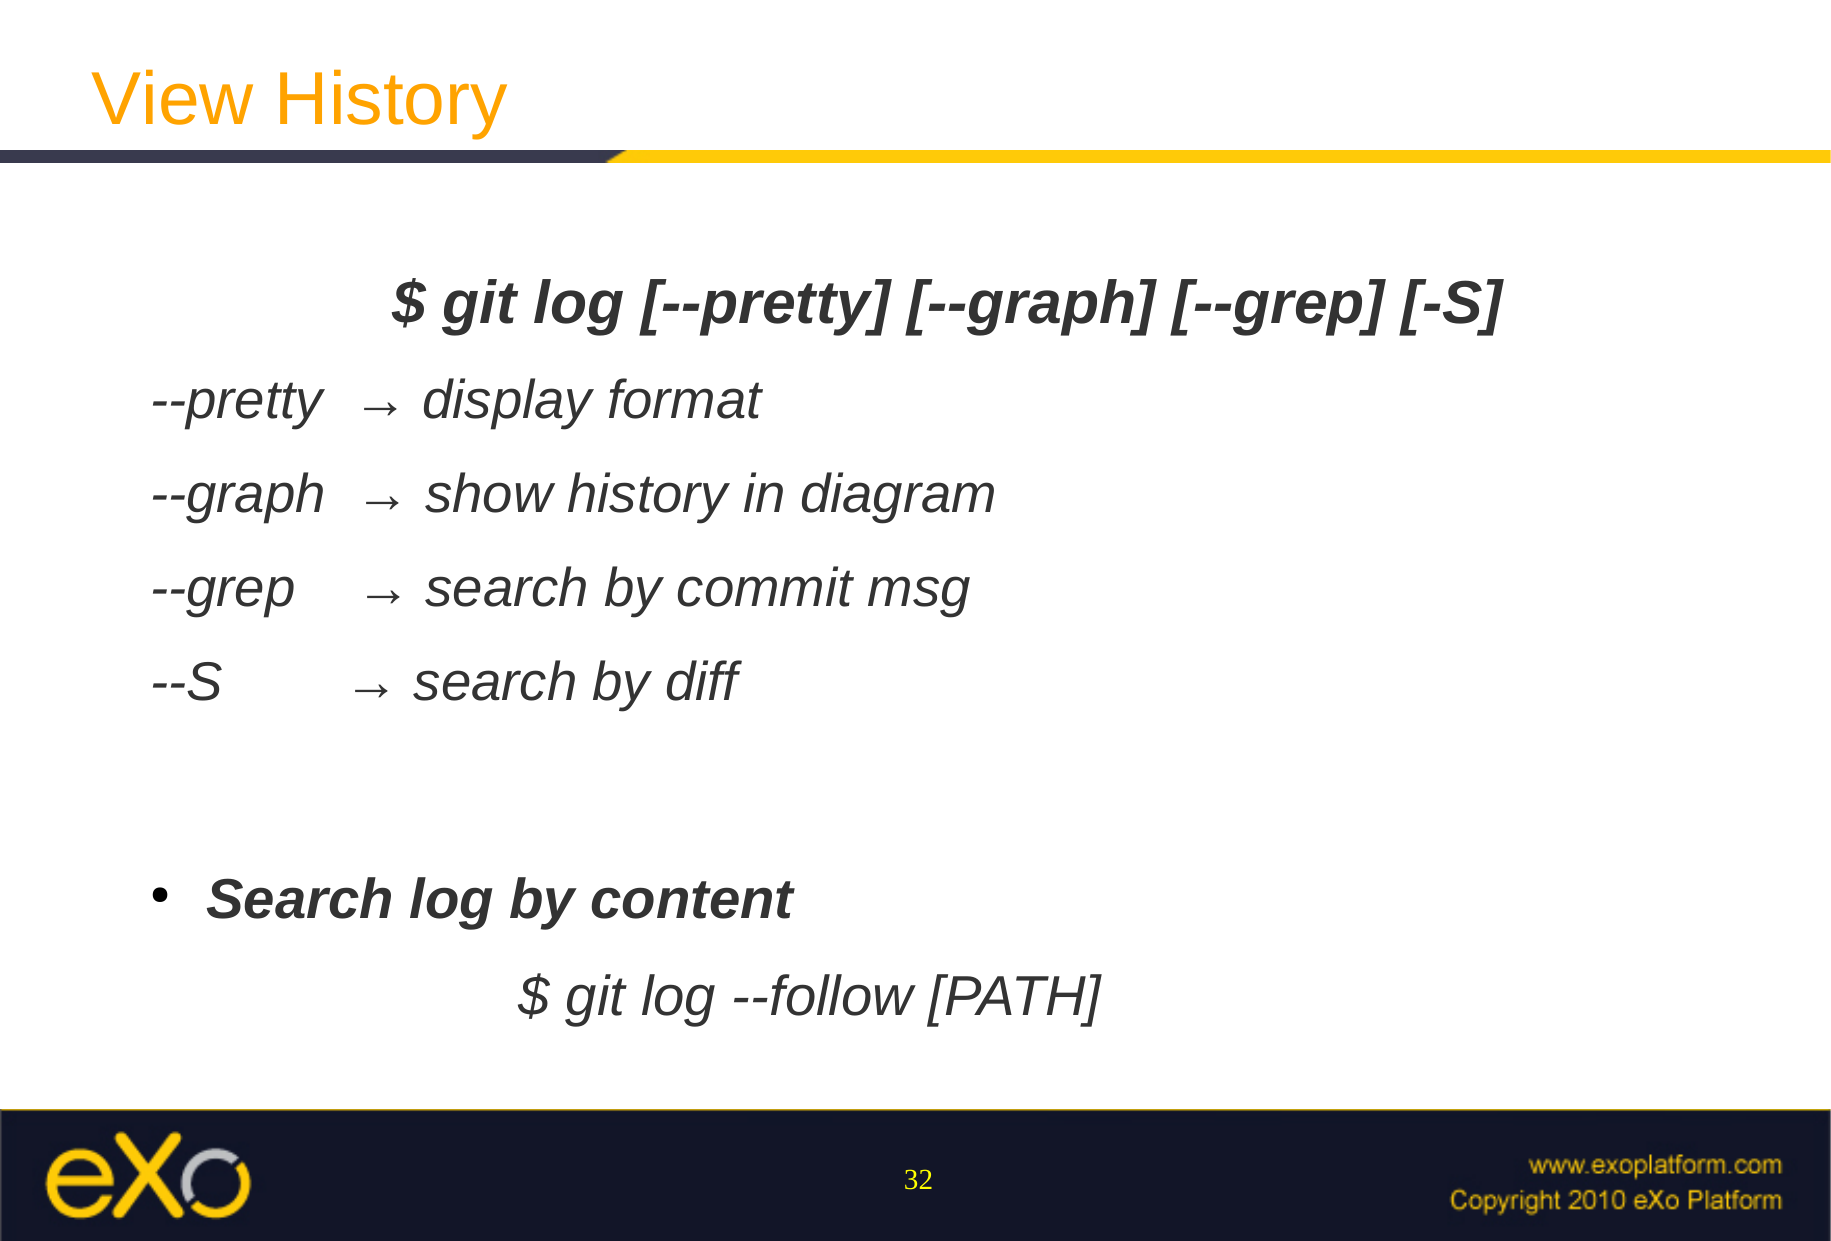

View History
# $ git log [--pretty] [--graph] [--grep] [-S]
--pretty → display format
--graph → show history in diagram
--grep → search by commit msg
--S → search by diff
Search log by content
 $ git log --follow [PATH]